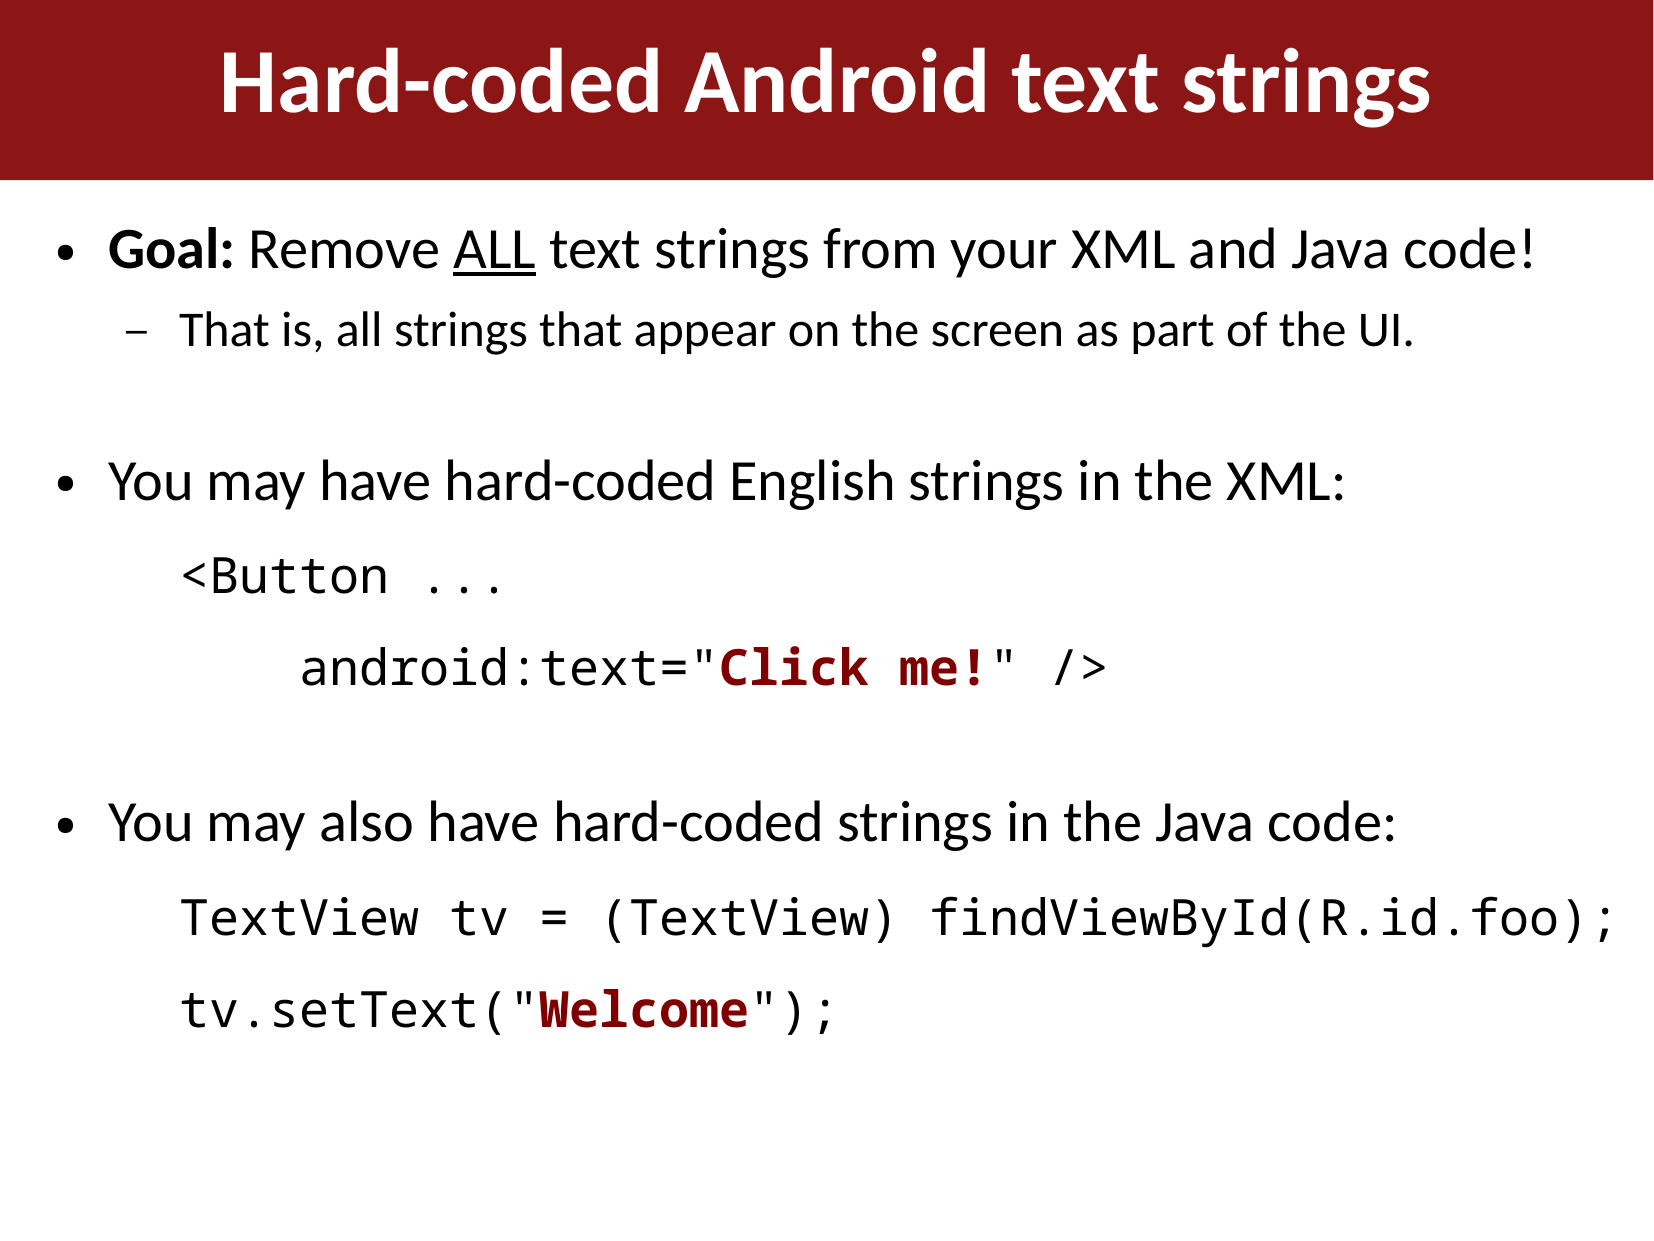

# Hard-coded Android text strings
Goal: Remove ALL text strings from your XML and Java code!
That is, all strings that appear on the screen as part of the UI.
You may have hard-coded English strings in the XML:
<Button ...
 android:text="Click me!" />
You may also have hard-coded strings in the Java code:
TextView tv = (TextView) findViewById(R.id.foo);
tv.setText("Welcome");